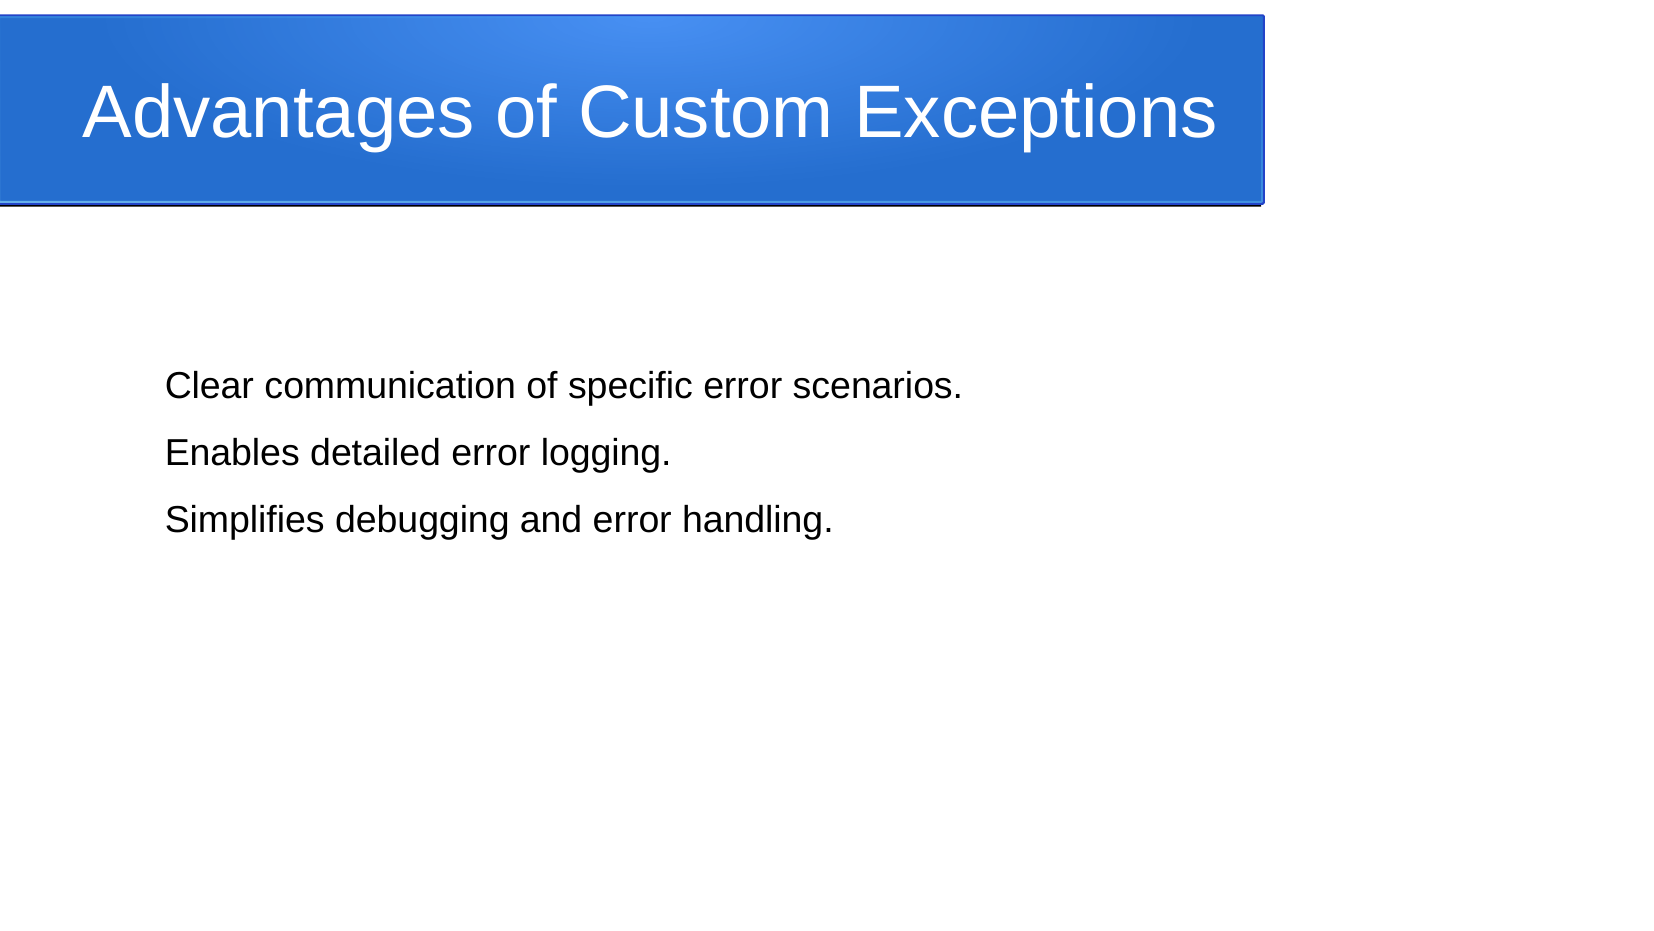

# Advantages of Custom Exceptions
Clear communication of specific error scenarios.
Enables detailed error logging.
Simplifies debugging and error handling.